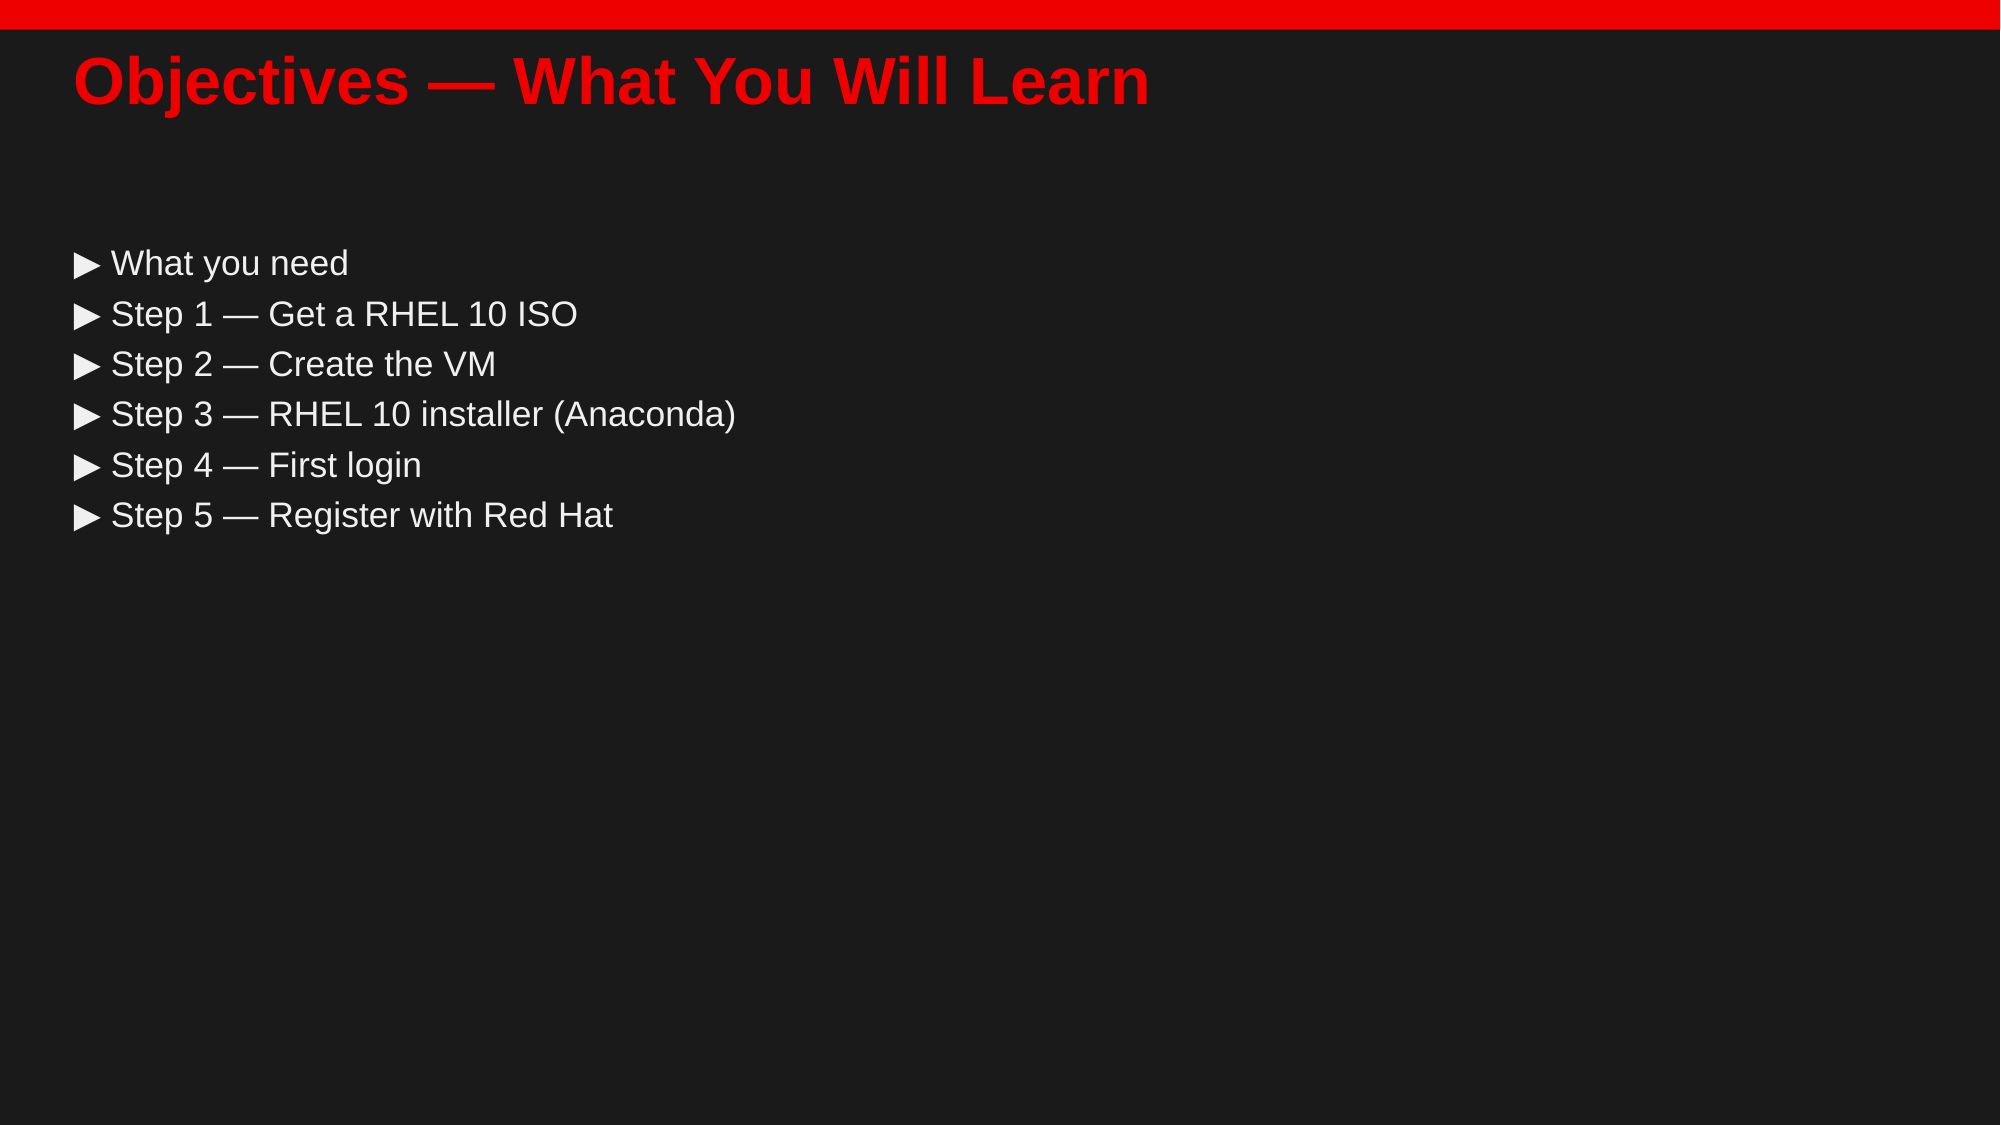

Objectives — What You Will Learn
▶ What you need
▶ Step 1 — Get a RHEL 10 ISO
▶ Step 2 — Create the VM
▶ Step 3 — RHEL 10 installer (Anaconda)
▶ Step 4 — First login
▶ Step 5 — Register with Red Hat